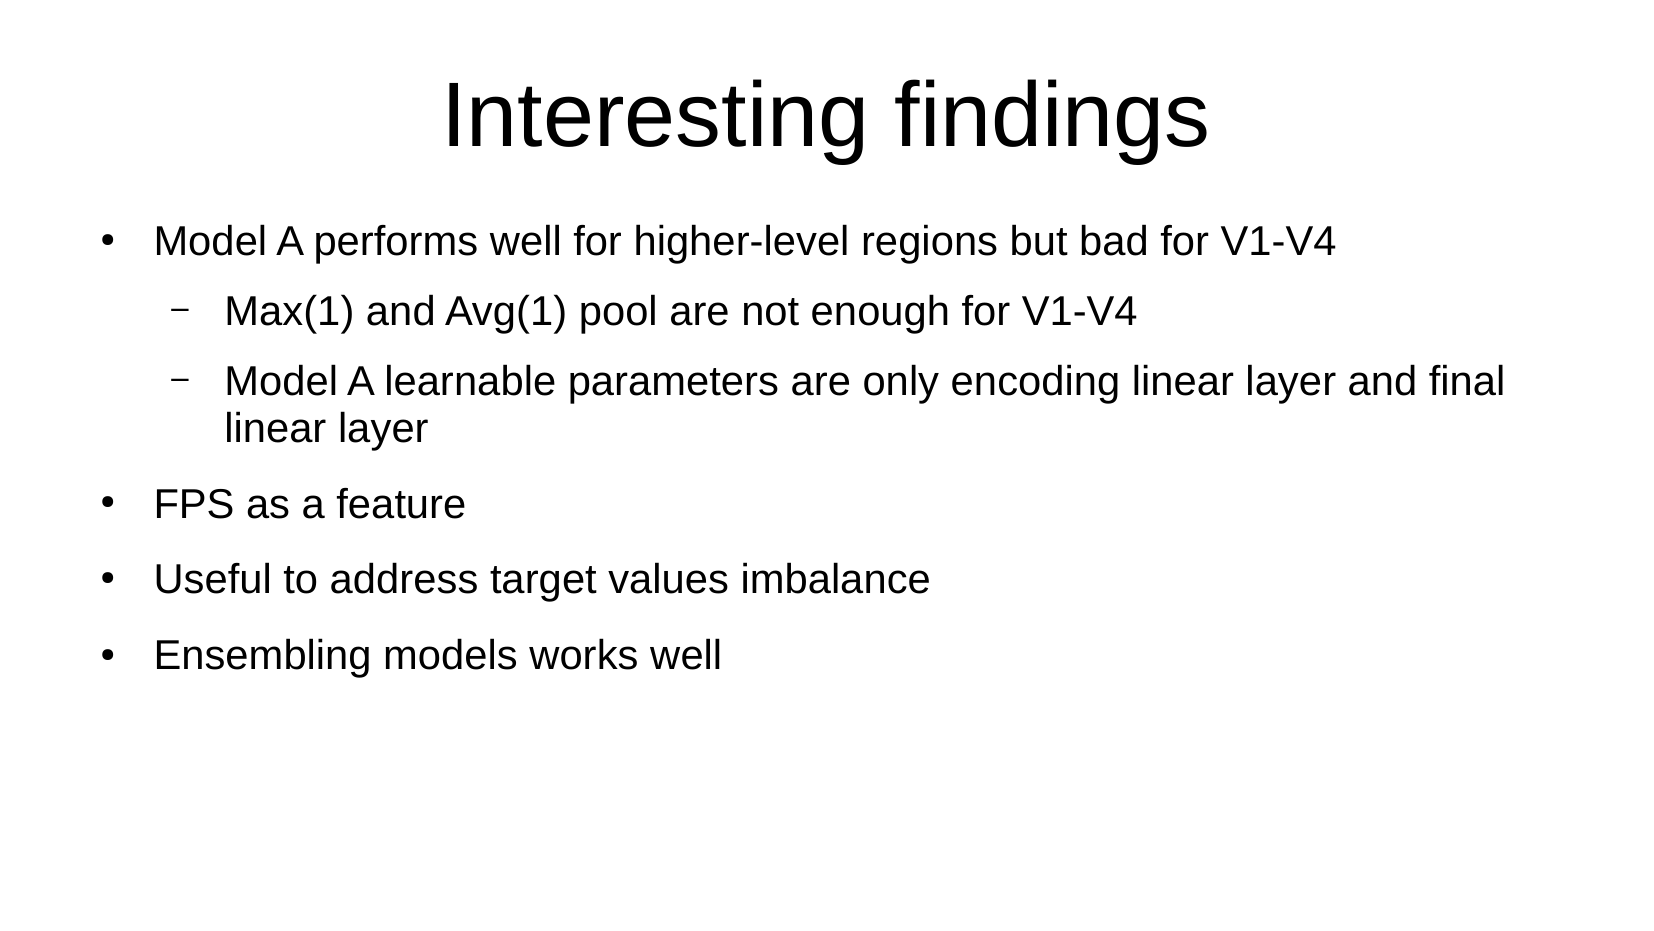

# Interesting findings
Model A performs well for higher-level regions but bad for V1-V4
Max(1) and Avg(1) pool are not enough for V1-V4
Model A learnable parameters are only encoding linear layer and final linear layer
FPS as a feature
Useful to address target values imbalance
Ensembling models works well